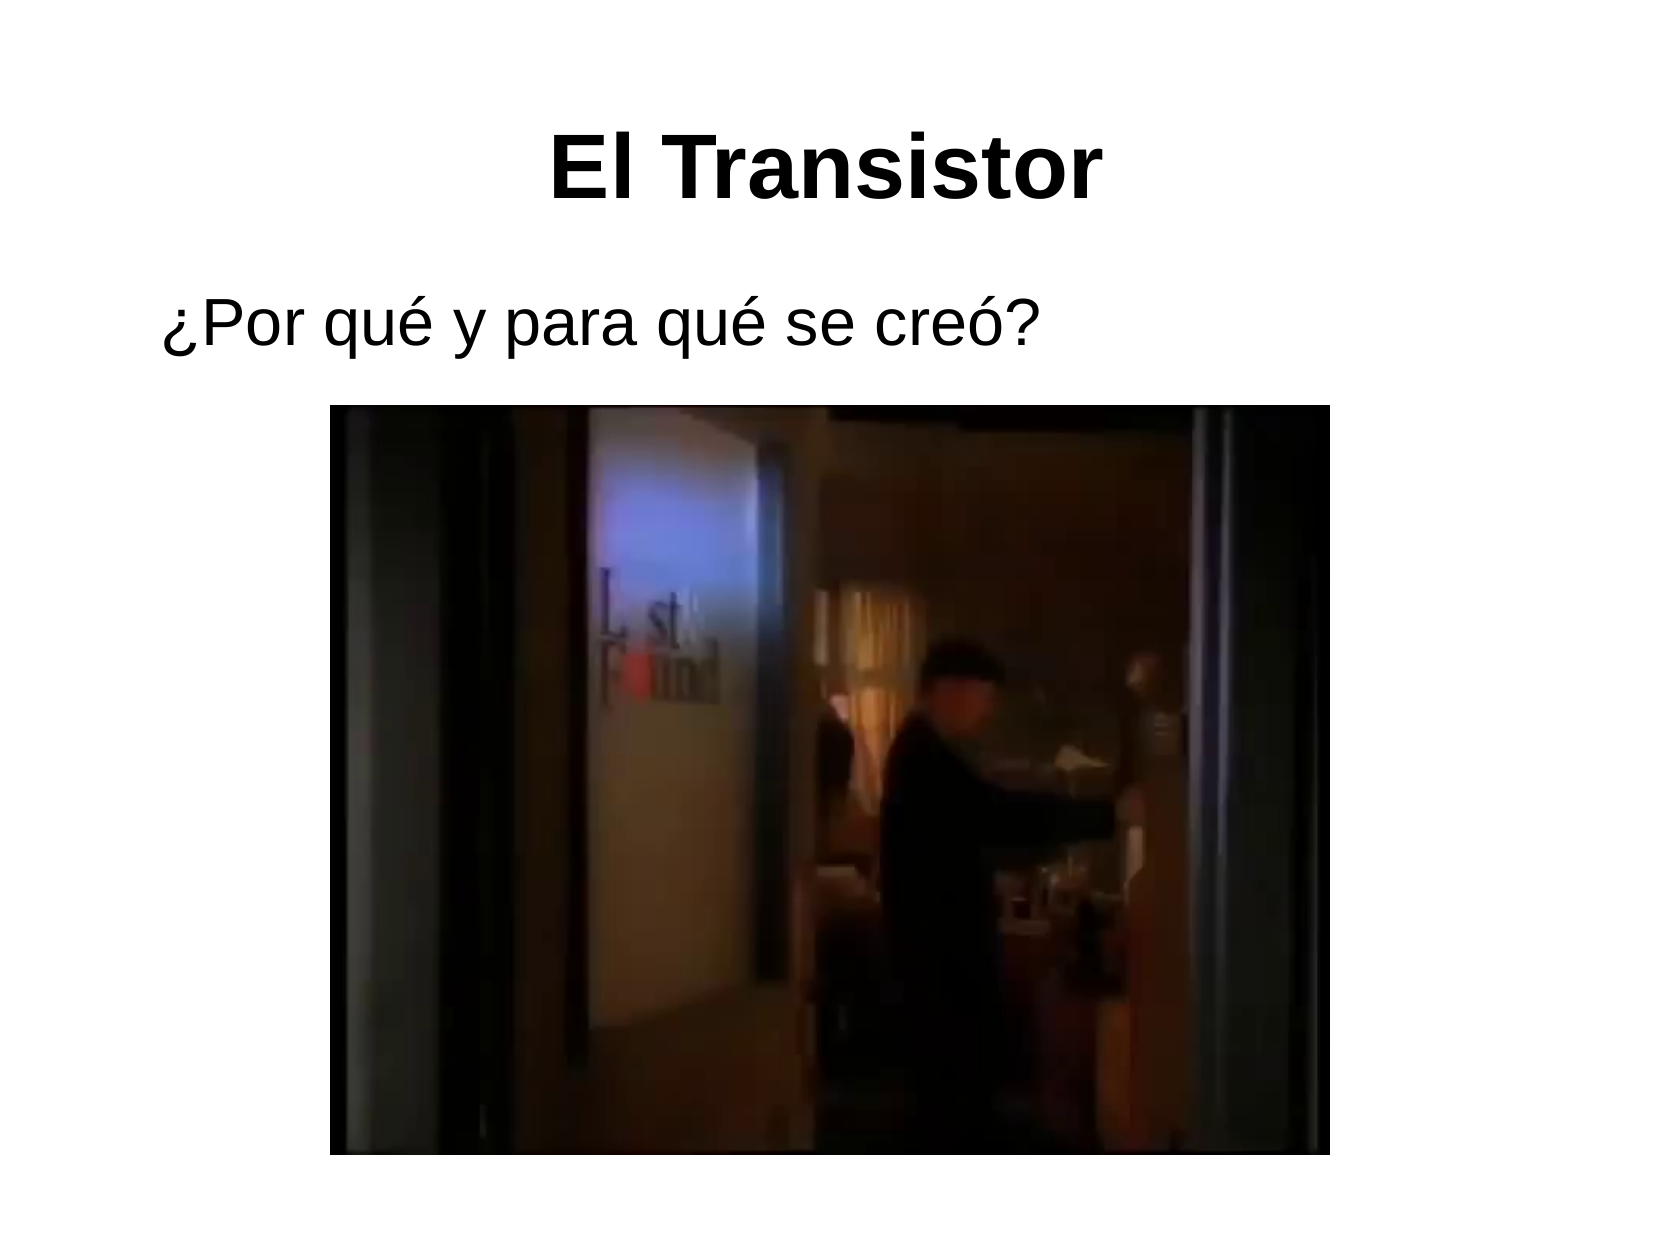

# El Transistor
¿Por qué y para qué se creó?